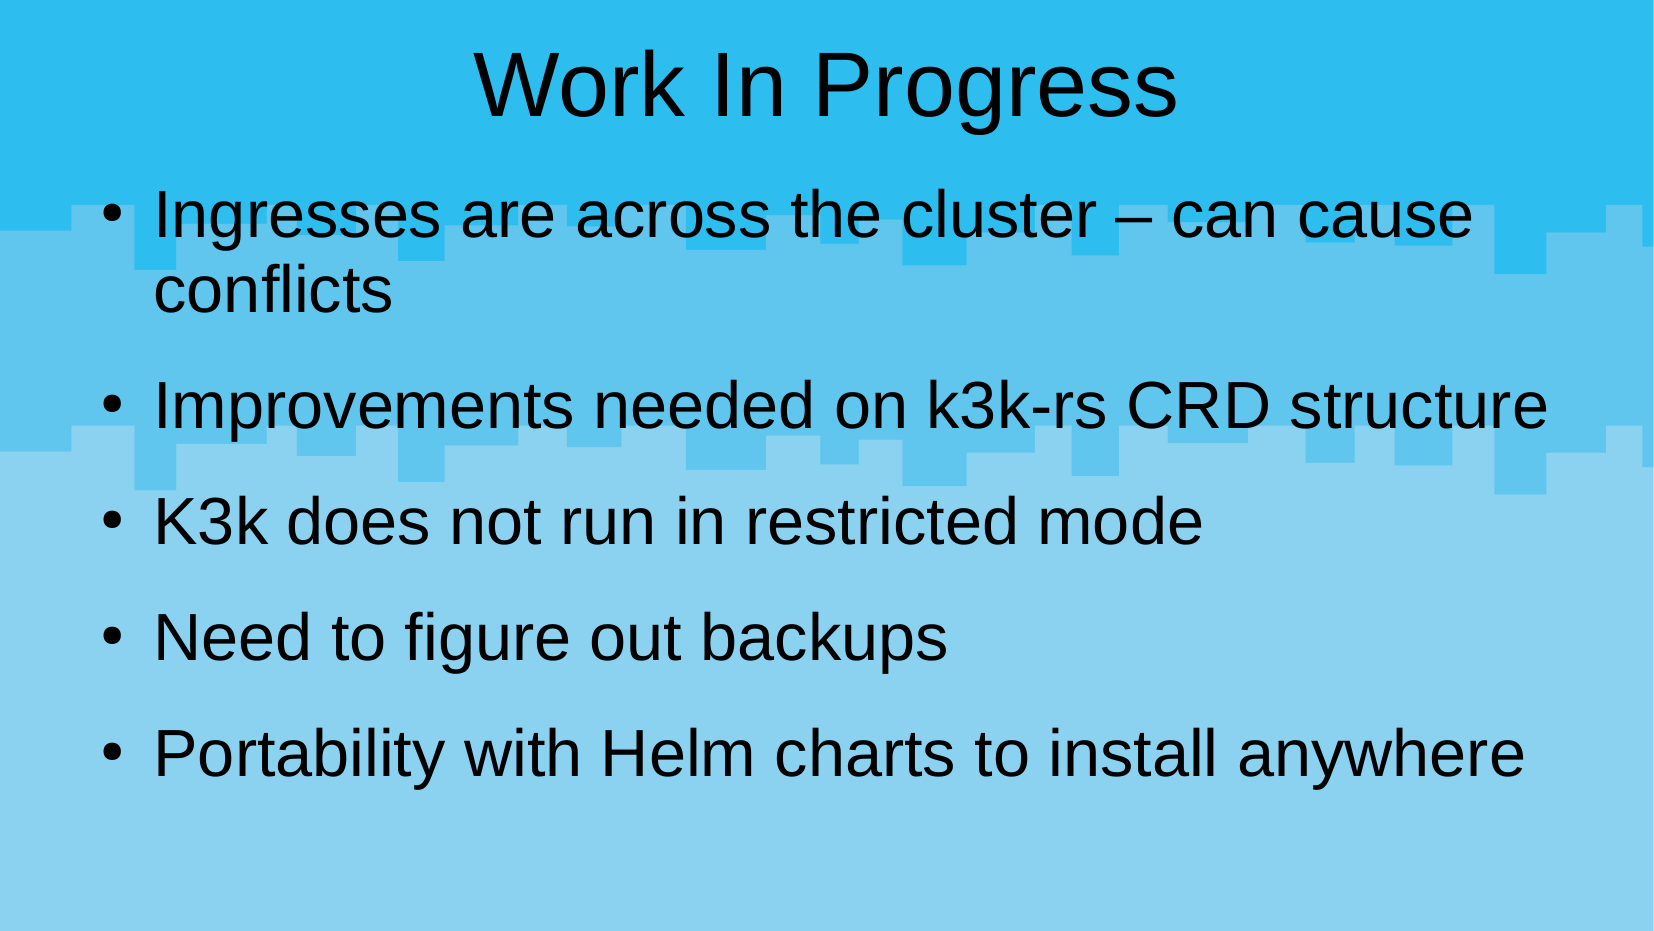

# Work In Progress
Ingresses are across the cluster – can cause conflicts
Improvements needed on k3k-rs CRD structure
K3k does not run in restricted mode
Need to figure out backups
Portability with Helm charts to install anywhere